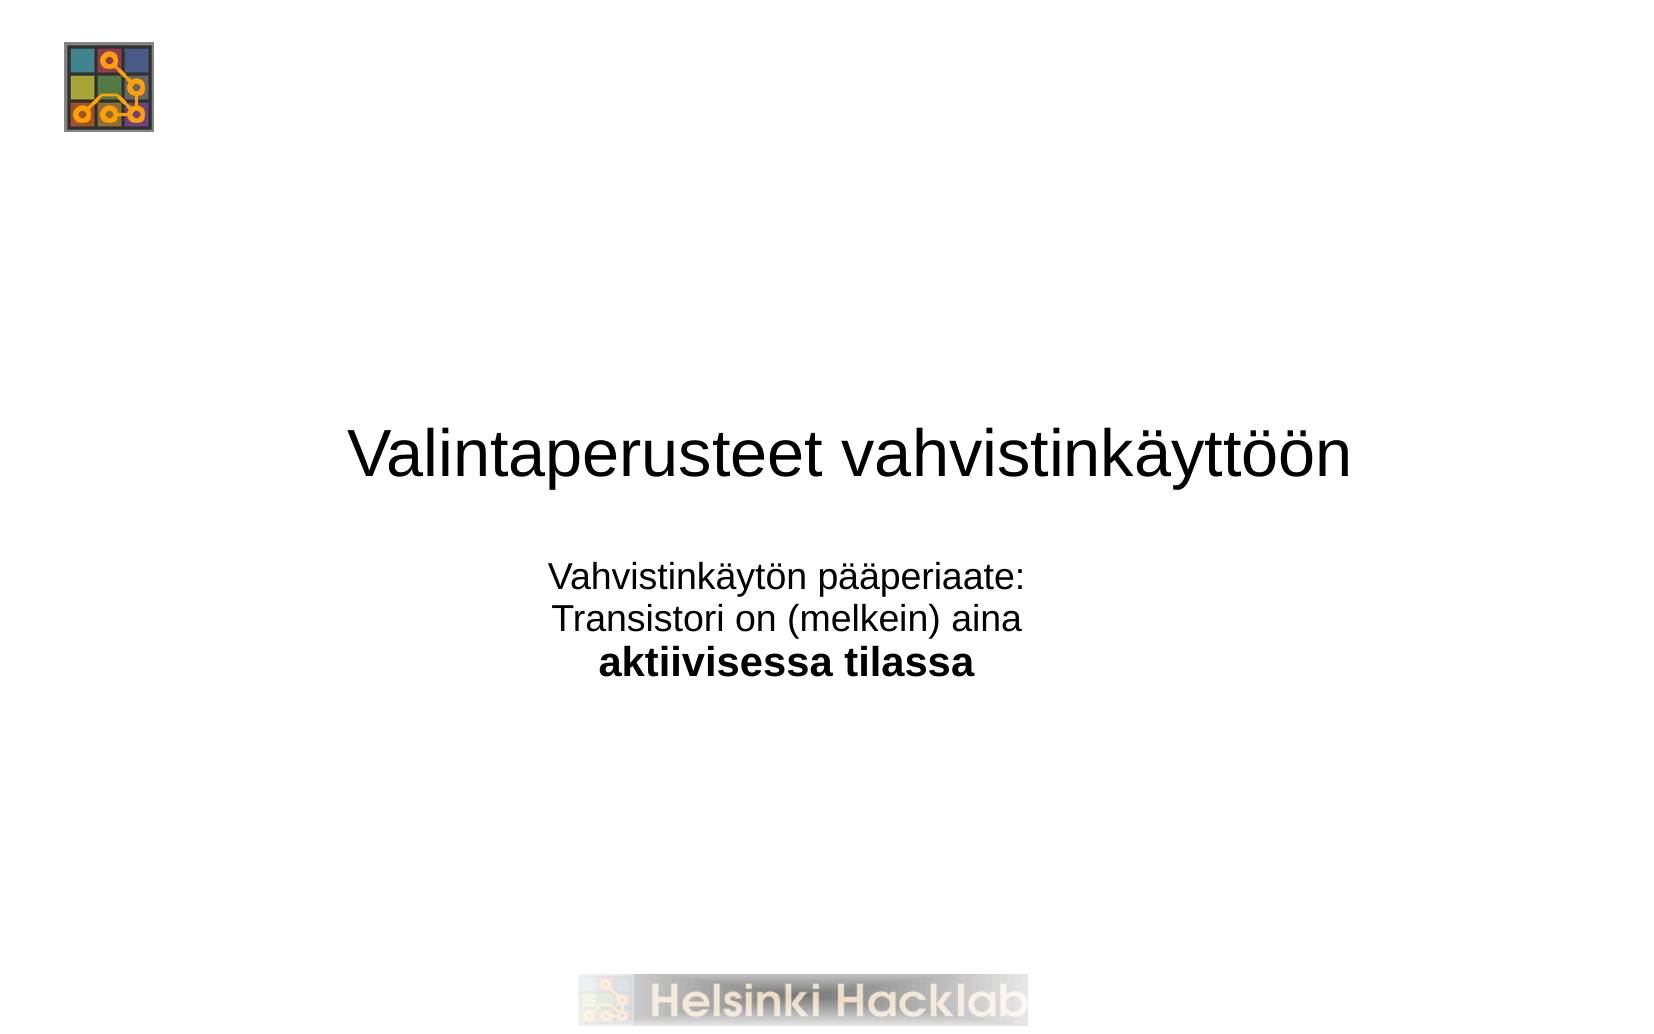

# Valintaperusteet vahvistinkäyttöön
Vahvistinkäytön pääperiaate:
Transistori on (melkein) aina
aktiivisessa tilassa